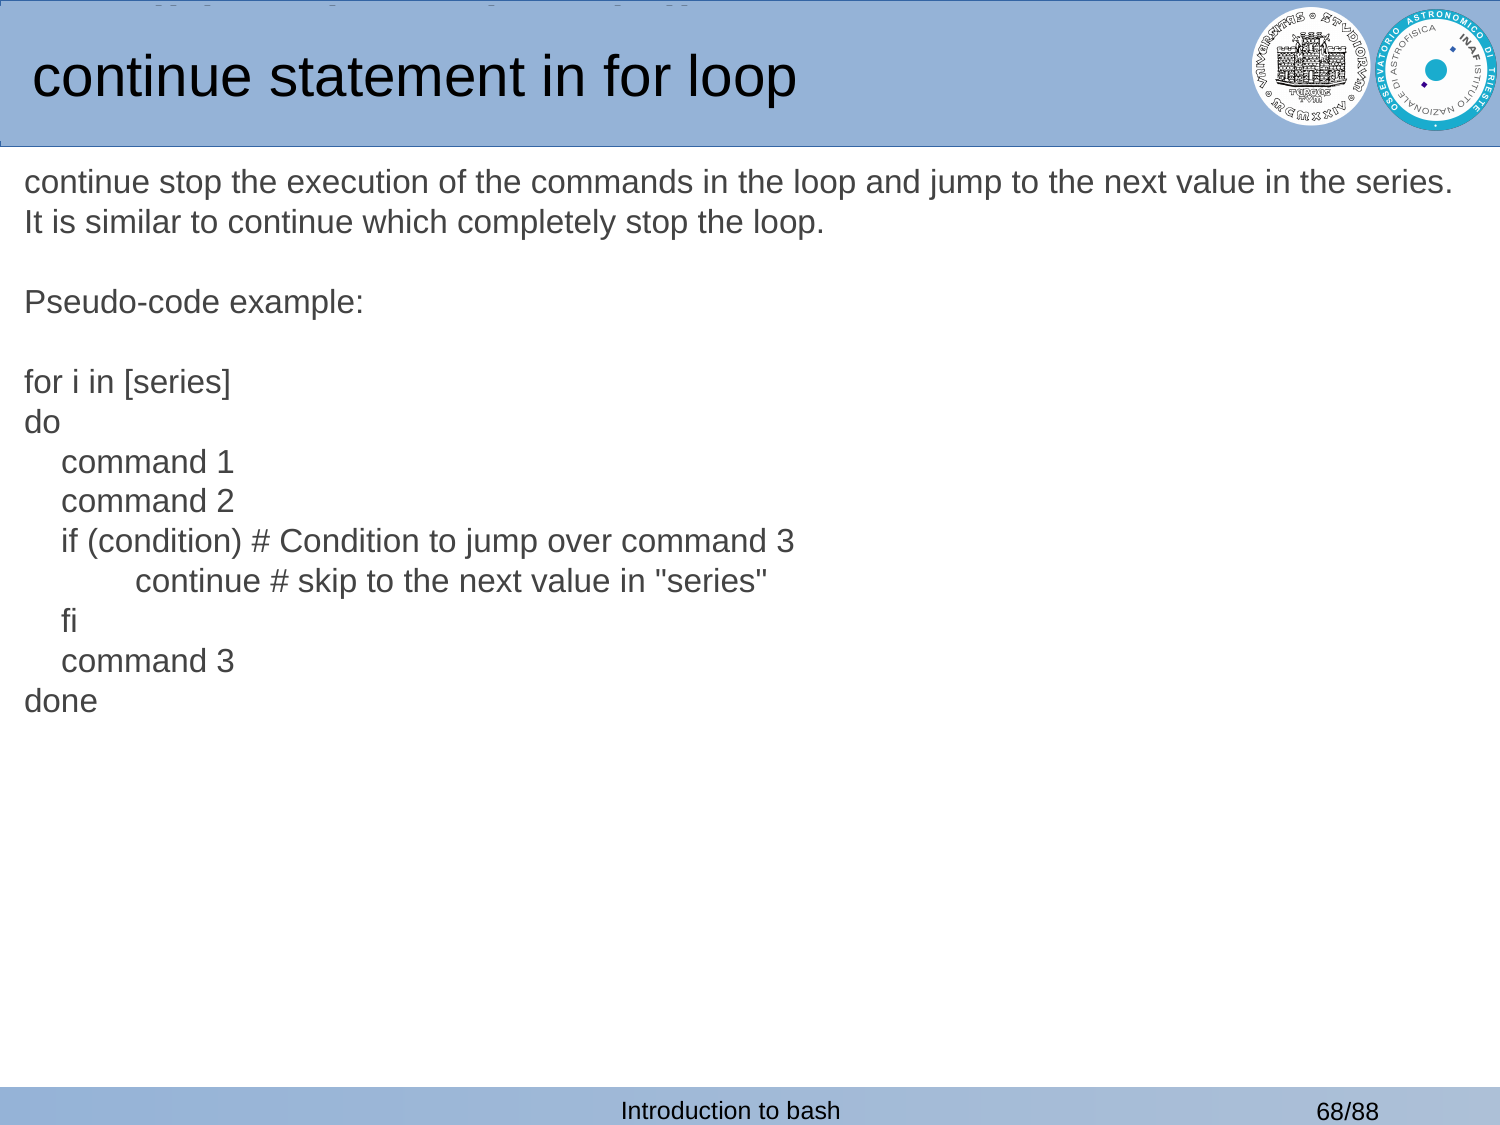

Traditional service delivery
continue statement in for loop
# continue stop the execution of the commands in the loop and jump to the next value in the series.
It is similar to continue which completely stop the loop.
Pseudo-code example:
for i in [series]
do
 command 1
 command 2
 if (condition) # Condition to jump over command 3
 continue # skip to the next value in "series"
 fi
 command 3
done